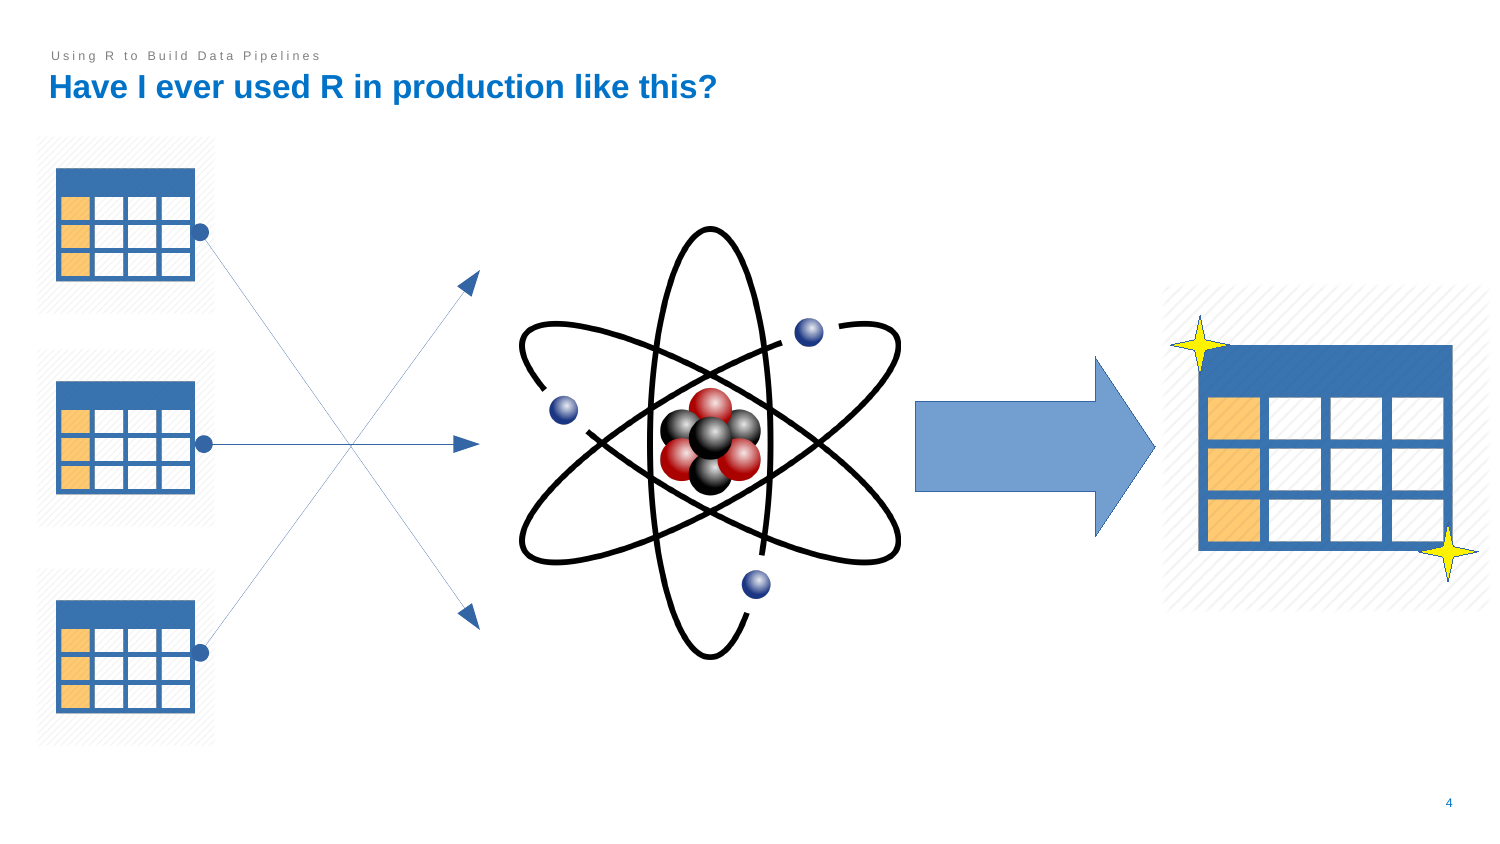

Using R to Build Data Pipelines
# Have I ever used R in production like this?
4